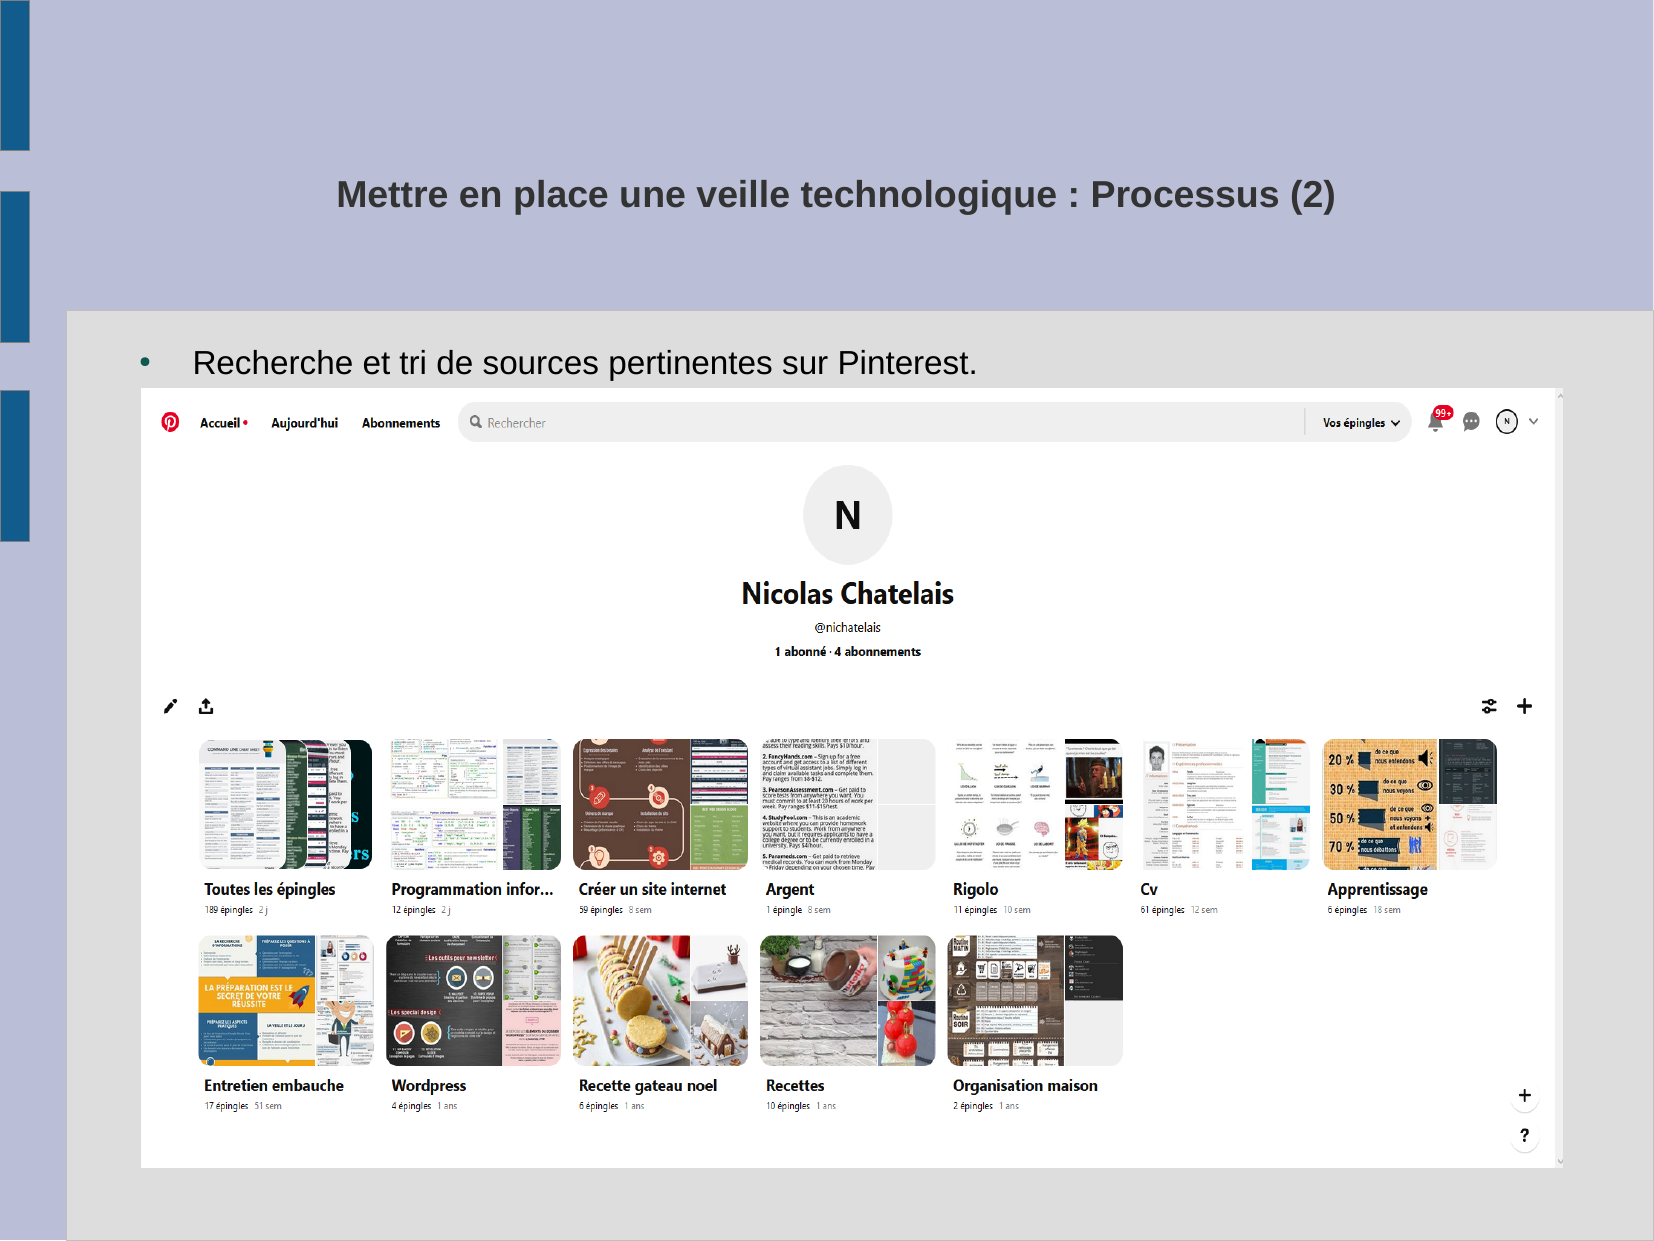

# Mettre en place une veille technologique : Processus (2)
Recherche et tri de sources pertinentes sur Pinterest.